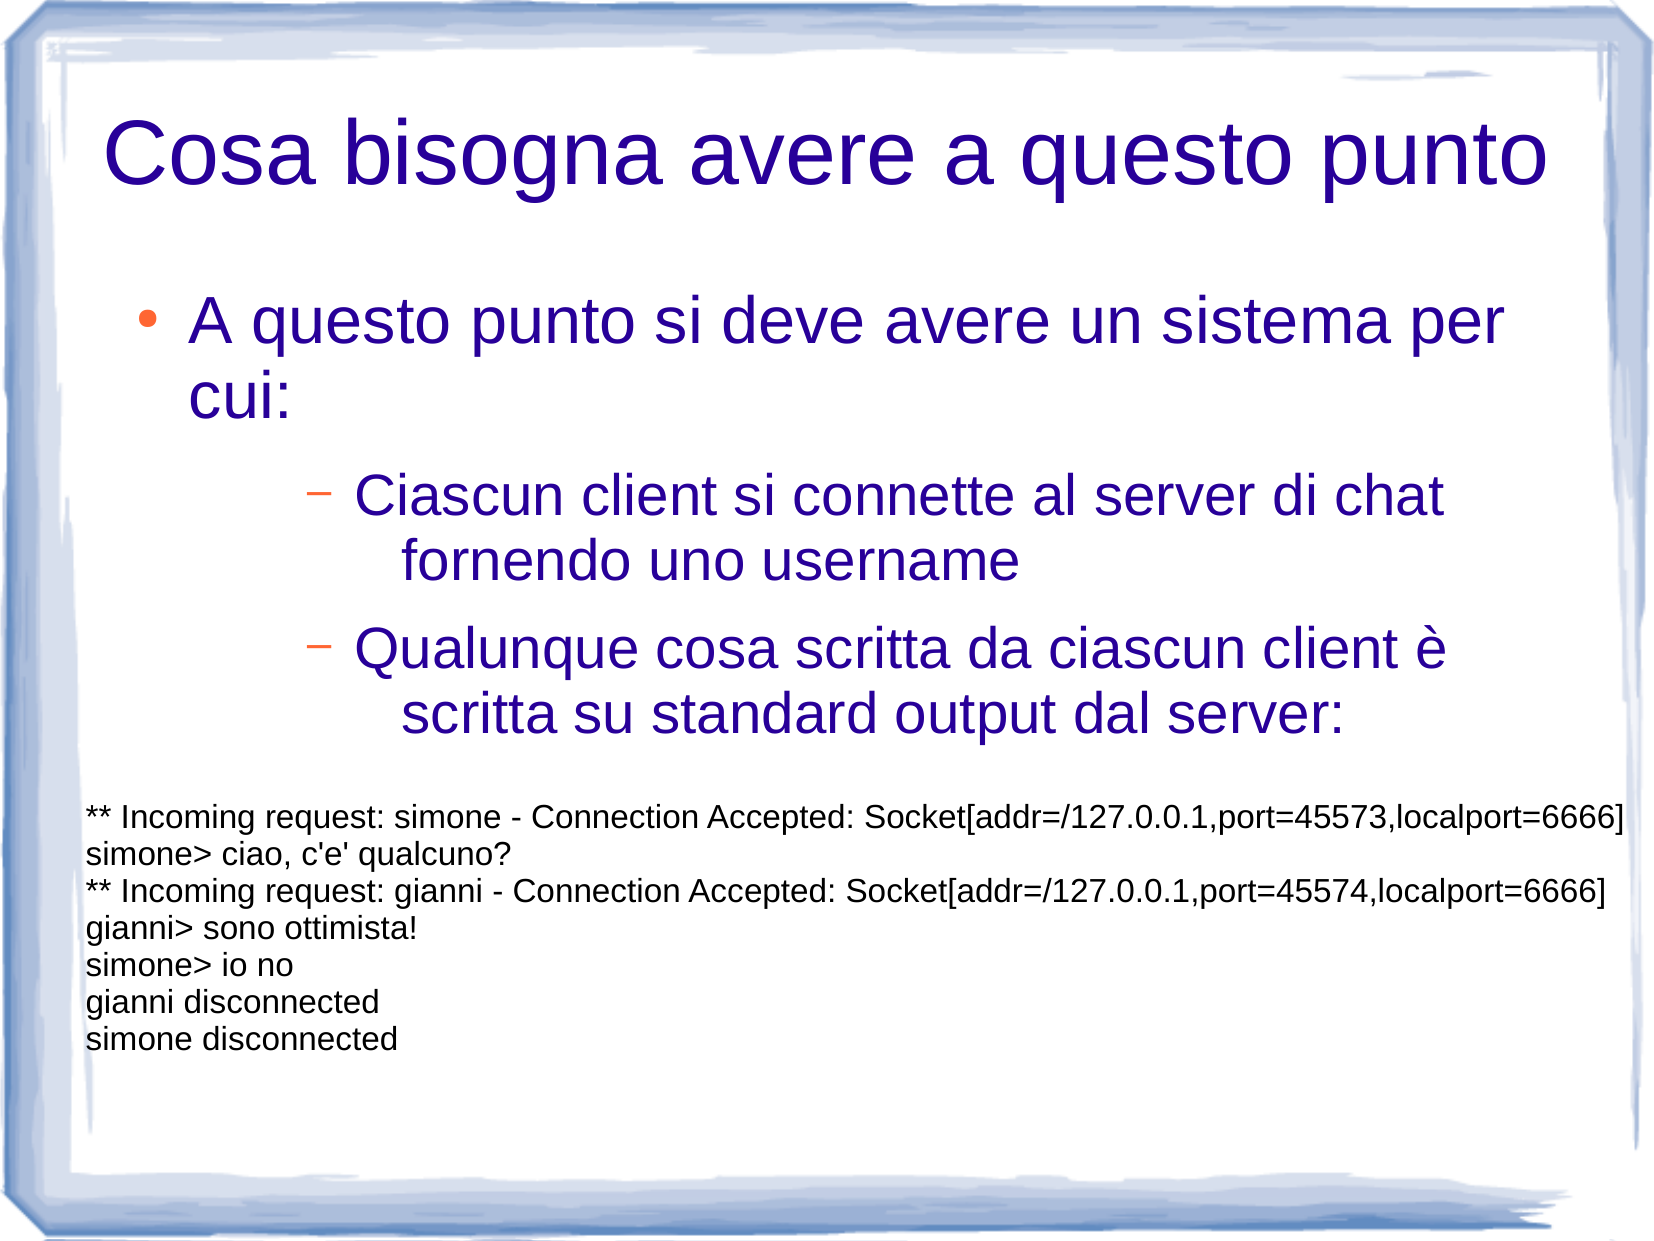

# Cosa bisogna avere a questo punto
A questo punto si deve avere un sistema per cui:
Ciascun client si connette al server di chat fornendo uno username
Qualunque cosa scritta da ciascun client è scritta su standard output dal server:
** Incoming request: simone - Connection Accepted: Socket[addr=/127.0.0.1,port=45573,localport=6666]
simone> ciao, c'e' qualcuno?
** Incoming request: gianni - Connection Accepted: Socket[addr=/127.0.0.1,port=45574,localport=6666]
gianni> sono ottimista!
simone> io no
gianni disconnected
simone disconnected